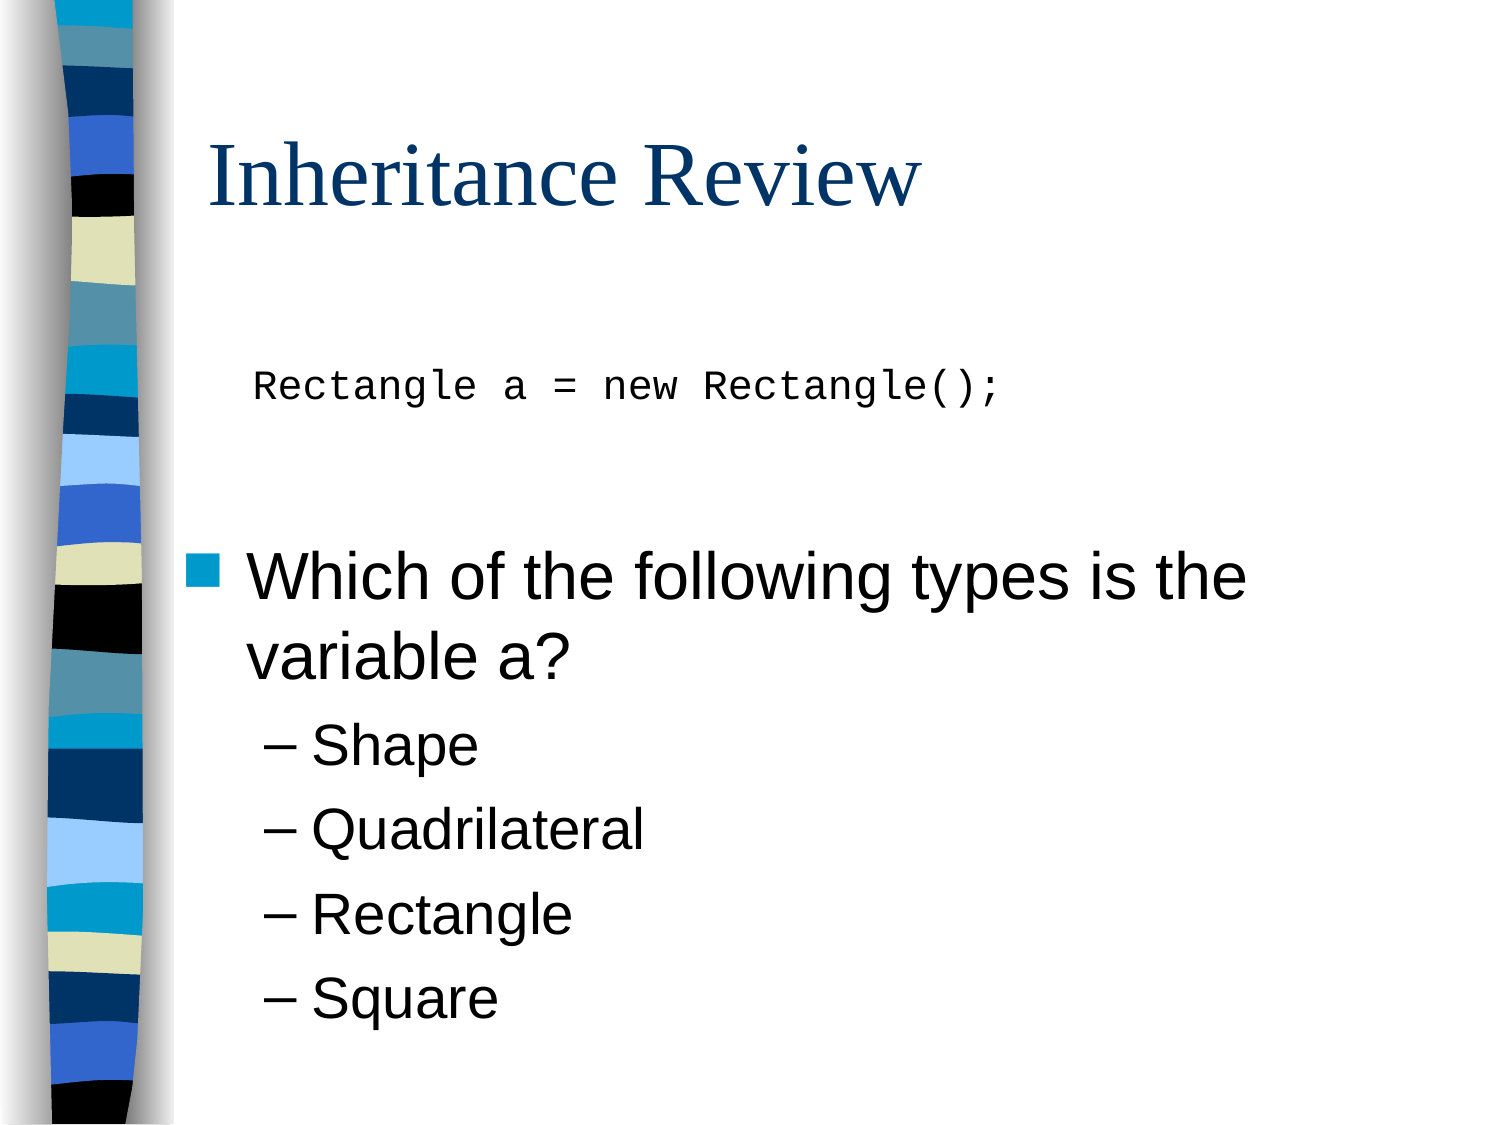

# Inheritance Review
Rectangle a = new Rectangle();
Which of the following types is the variable a?
Shape
Quadrilateral
Rectangle
Square